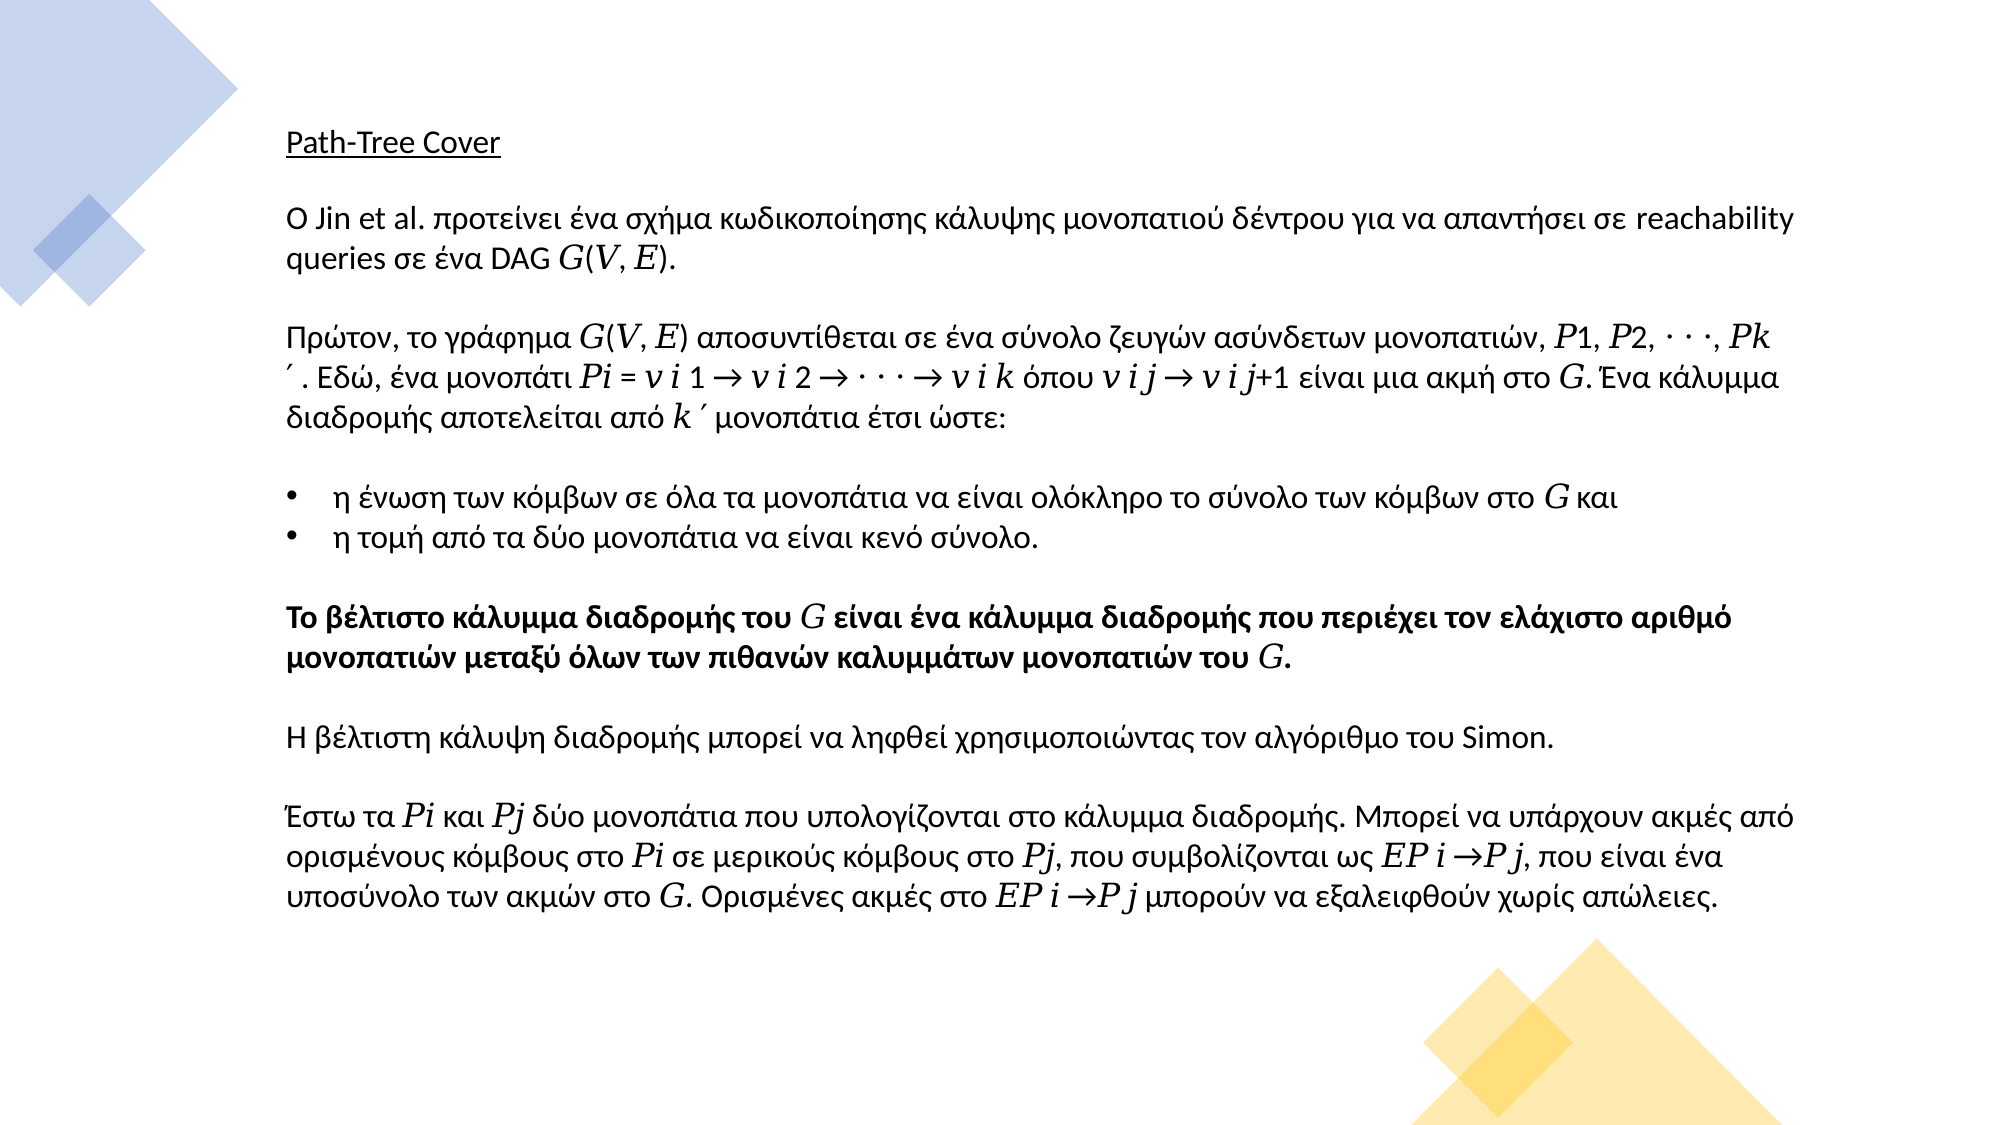

Path-Tree Cover
O Jin et al. προτείνει ένα σχήμα κωδικοποίησης κάλυψης μονοπατιού δέντρου για να απαντήσει σε reachability queries σε ένα DAG 𝐺(𝑉, 𝐸).
Πρώτον, το γράφημα 𝐺(𝑉, 𝐸) αποσυντίθεται σε ένα σύνολο ζευγών ασύνδετων μονοπατιών, 𝑃1, 𝑃2, ⋅ ⋅ ⋅, 𝑃𝑘 ′ . Εδώ, ένα μονοπάτι 𝑃𝑖 = 𝑣 𝑖 1 → 𝑣 𝑖 2 → ⋅ ⋅ ⋅ → 𝑣 𝑖 𝑘 όπου 𝑣 𝑖 𝑗 → 𝑣 𝑖 𝑗+1 είναι μια ακμή στο 𝐺. Ένα κάλυμμα διαδρομής αποτελείται από 𝑘 ′ μονοπάτια έτσι ώστε:
η ένωση των κόμβων σε όλα τα μονοπάτια να είναι ολόκληρο το σύνολο των κόμβων στο 𝐺 και
η τομή από τα δύο μονοπάτια να είναι κενό σύνολο.
Το βέλτιστο κάλυμμα διαδρομής του 𝐺 είναι ένα κάλυμμα διαδρομής που περιέχει τον ελάχιστο αριθμό μονοπατιών μεταξύ όλων των πιθανών καλυμμάτων μονοπατιών του 𝐺.
Η βέλτιστη κάλυψη διαδρομής μπορεί να ληφθεί χρησιμοποιώντας τον αλγόριθμο του Simon.
Έστω τα 𝑃𝑖 και 𝑃𝑗 δύο μονοπάτια που υπολογίζονται στο κάλυμμα διαδρομής. Μπορεί να υπάρχουν ακμές από ορισμένους κόμβους στο 𝑃𝑖 σε μερικούς κόμβους στο 𝑃𝑗, που συμβολίζονται ως 𝐸𝑃 𝑖 →𝑃 𝑗, που είναι ένα υποσύνολο των ακμών στο 𝐺. Ορισμένες ακμές στο 𝐸𝑃 𝑖 →𝑃 𝑗 μπορούν να εξαλειφθούν χωρίς απώλειες.